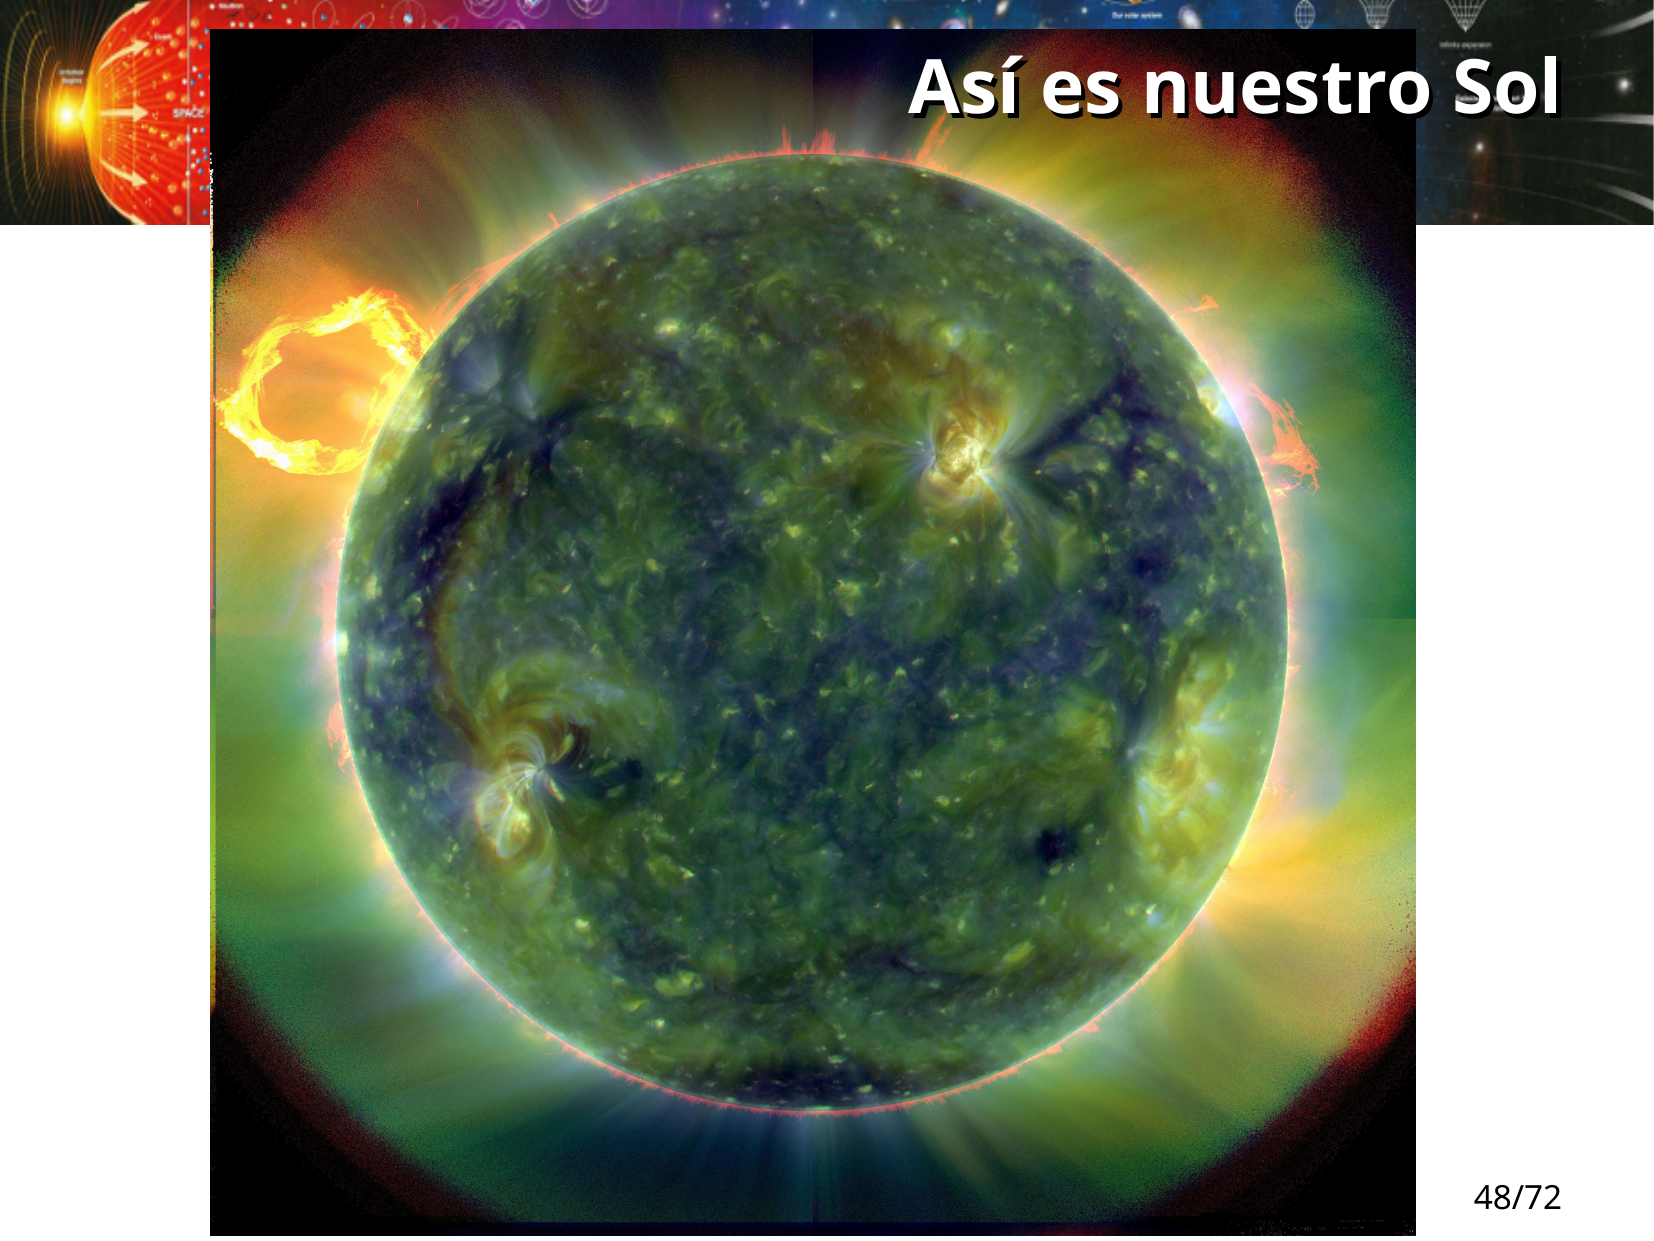

# Así es nuestro Sol
H. Asorey - Física IV B
48